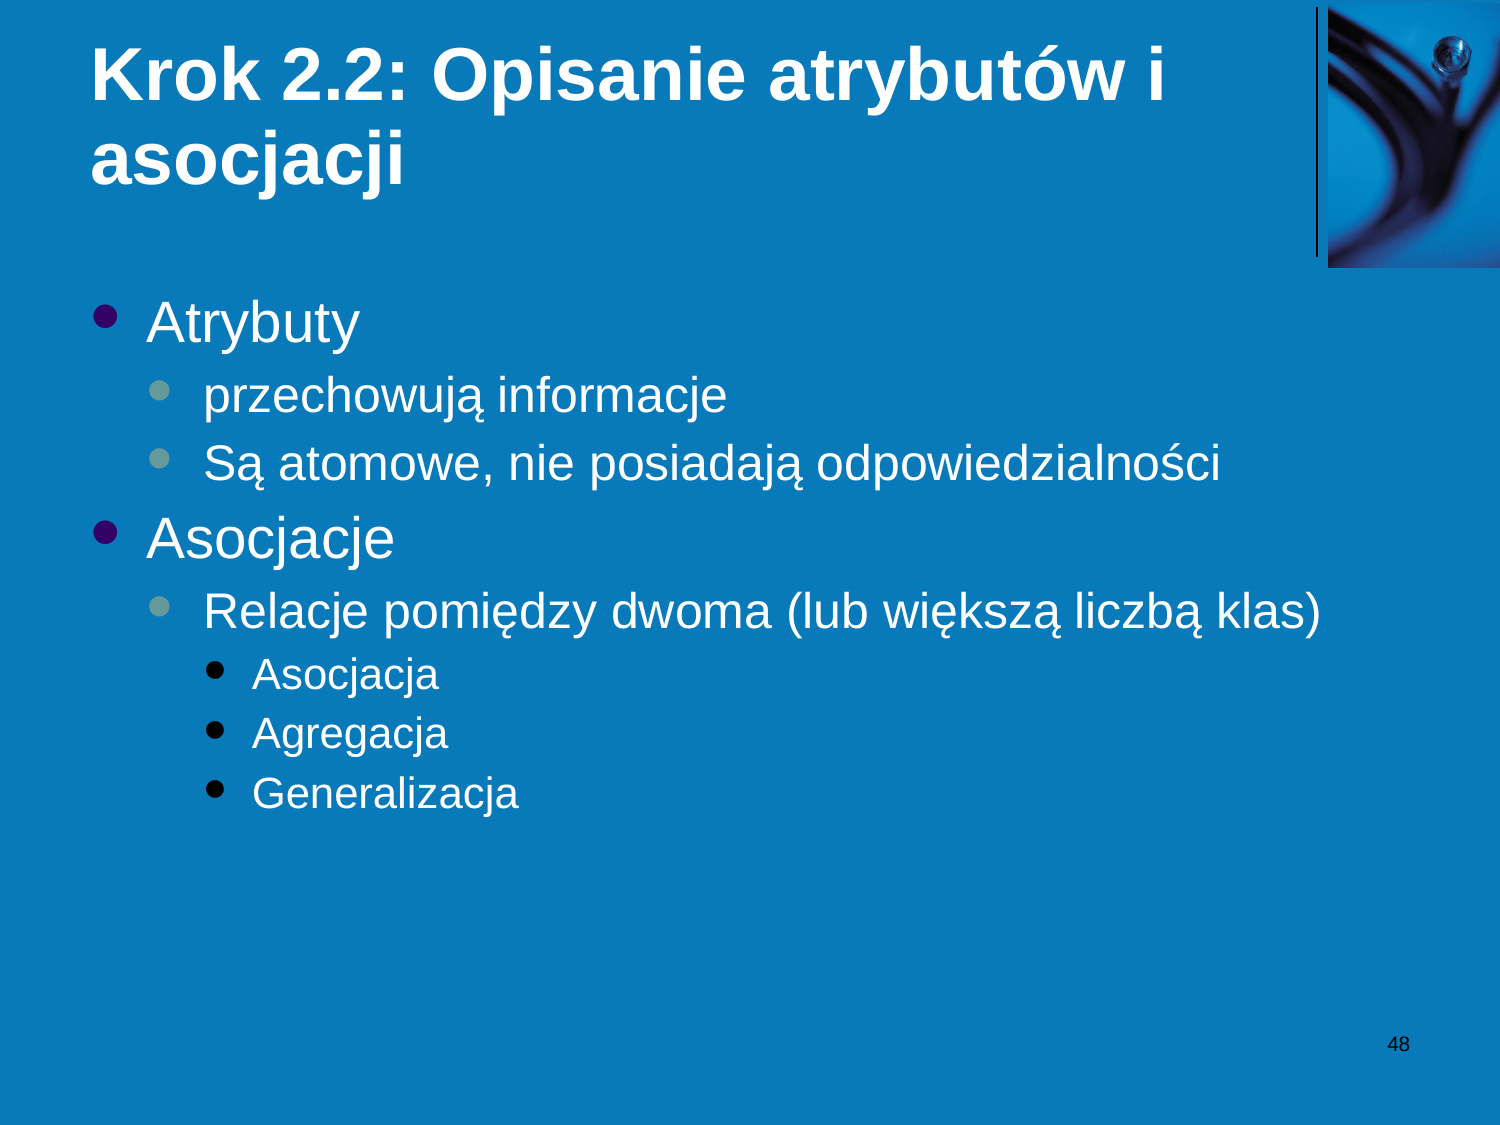

# Krok 2.2: Opisanie atrybutów i asocjacji
Atrybuty
przechowują informacje
Są atomowe, nie posiadają odpowiedzialności
Asocjacje
Relacje pomiędzy dwoma (lub większą liczbą klas)
Asocjacja
Agregacja
Generalizacja
48